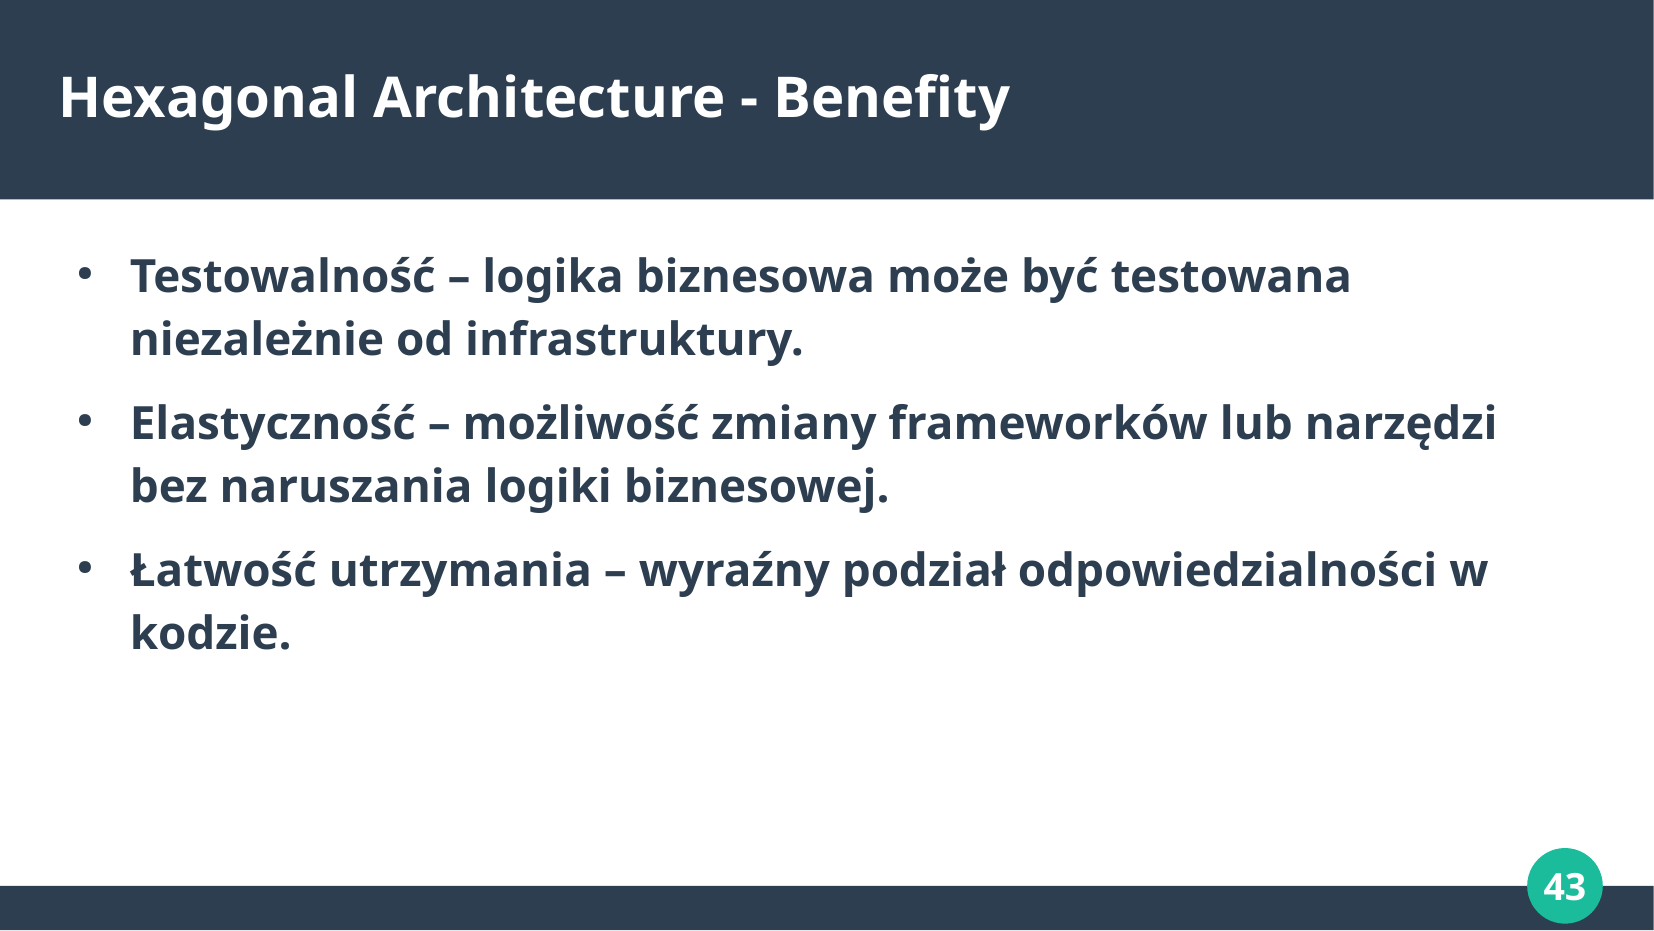

# Hexagonal Architecture - Benefity
Testowalność – logika biznesowa może być testowana niezależnie od infrastruktury.
Elastyczność – możliwość zmiany frameworków lub narzędzi bez naruszania logiki biznesowej.
Łatwość utrzymania – wyraźny podział odpowiedzialności w kodzie.